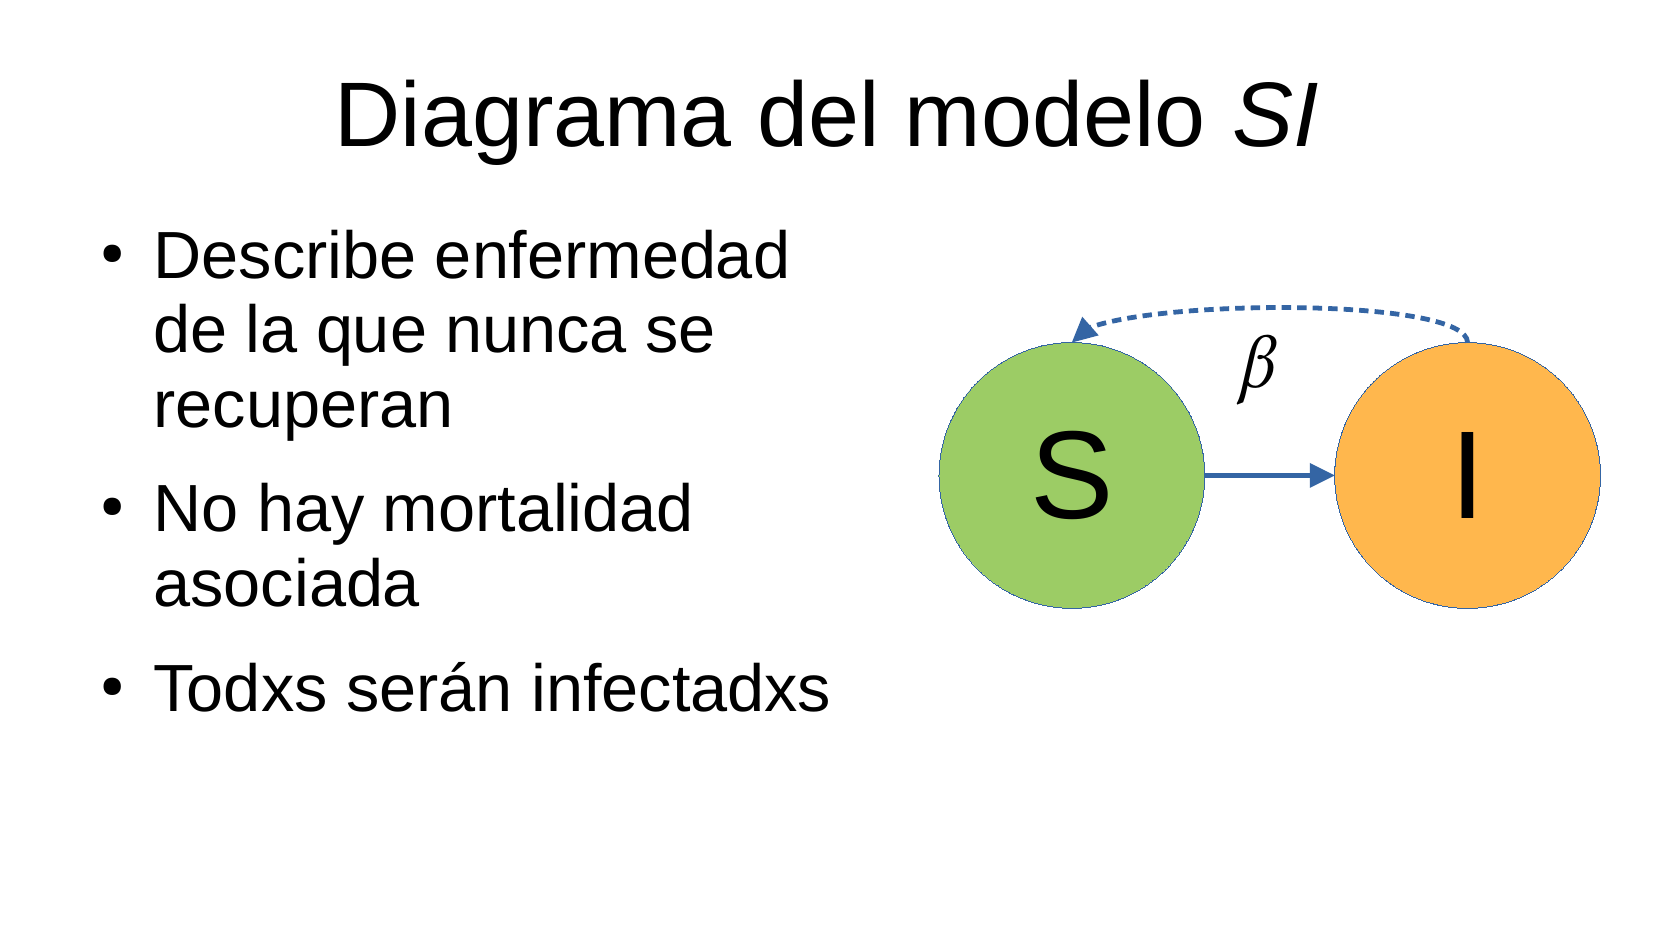

# Diagrama del modelo SI
Describe enfermedad de la que nunca se recuperan
No hay mortalidad asociada
Todxs serán infectadxs
β
S
I